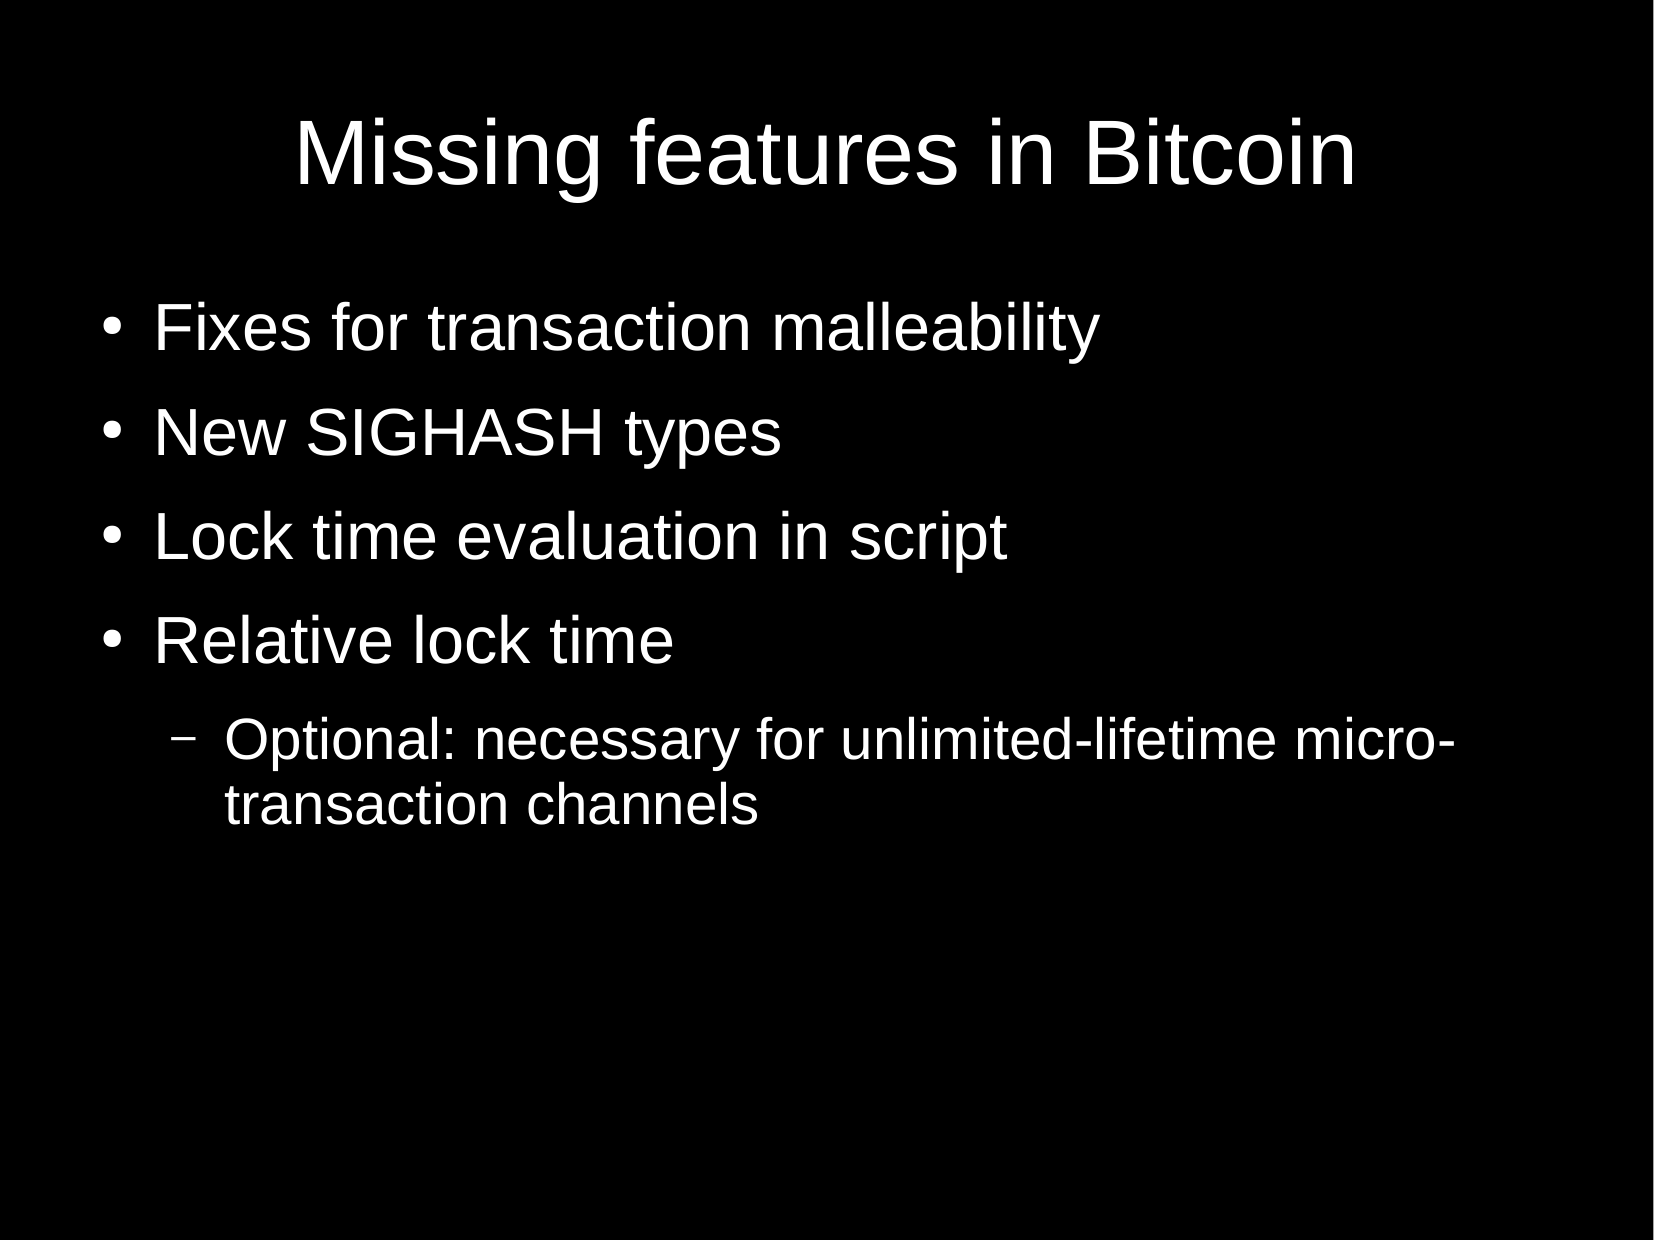

# Missing features in Bitcoin
Fixes for transaction malleability
New SIGHASH types
Lock time evaluation in script
Relative lock time
Optional: necessary for unlimited-lifetime micro-transaction channels